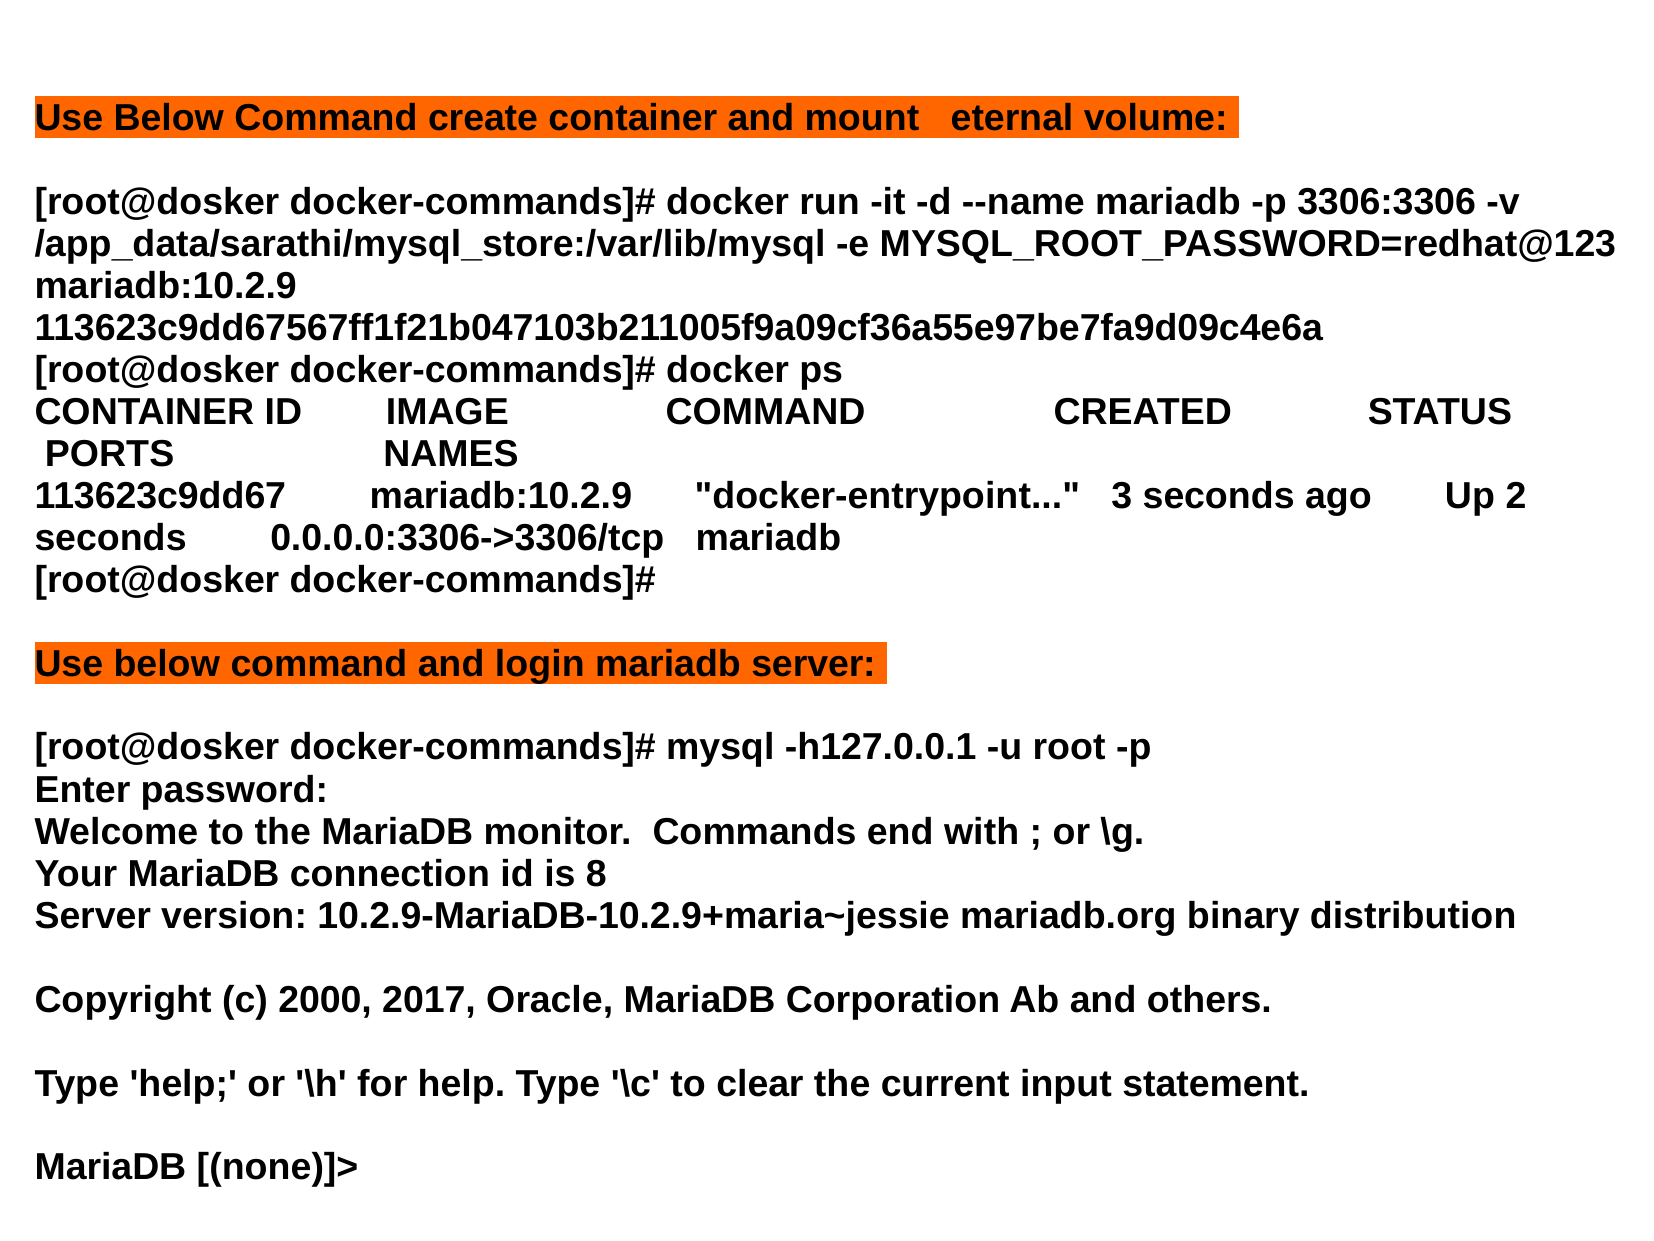

Use Below Command create container and mount eternal volume:
[root@dosker docker-commands]# docker run -it -d --name mariadb -p 3306:3306 -v /app_data/sarathi/mysql_store:/var/lib/mysql -e MYSQL_ROOT_PASSWORD=redhat@123 mariadb:10.2.9
113623c9dd67567ff1f21b047103b211005f9a09cf36a55e97be7fa9d09c4e6a
[root@dosker docker-commands]# docker ps
CONTAINER ID IMAGE COMMAND CREATED STATUS PORTS NAMES
113623c9dd67 mariadb:10.2.9 "docker-entrypoint..." 3 seconds ago Up 2 seconds 0.0.0.0:3306->3306/tcp mariadb
[root@dosker docker-commands]#
Use below command and login mariadb server:
[root@dosker docker-commands]# mysql -h127.0.0.1 -u root -p
Enter password:
Welcome to the MariaDB monitor. Commands end with ; or \g.
Your MariaDB connection id is 8
Server version: 10.2.9-MariaDB-10.2.9+maria~jessie mariadb.org binary distribution
Copyright (c) 2000, 2017, Oracle, MariaDB Corporation Ab and others.
Type 'help;' or '\h' for help. Type '\c' to clear the current input statement.
MariaDB [(none)]>